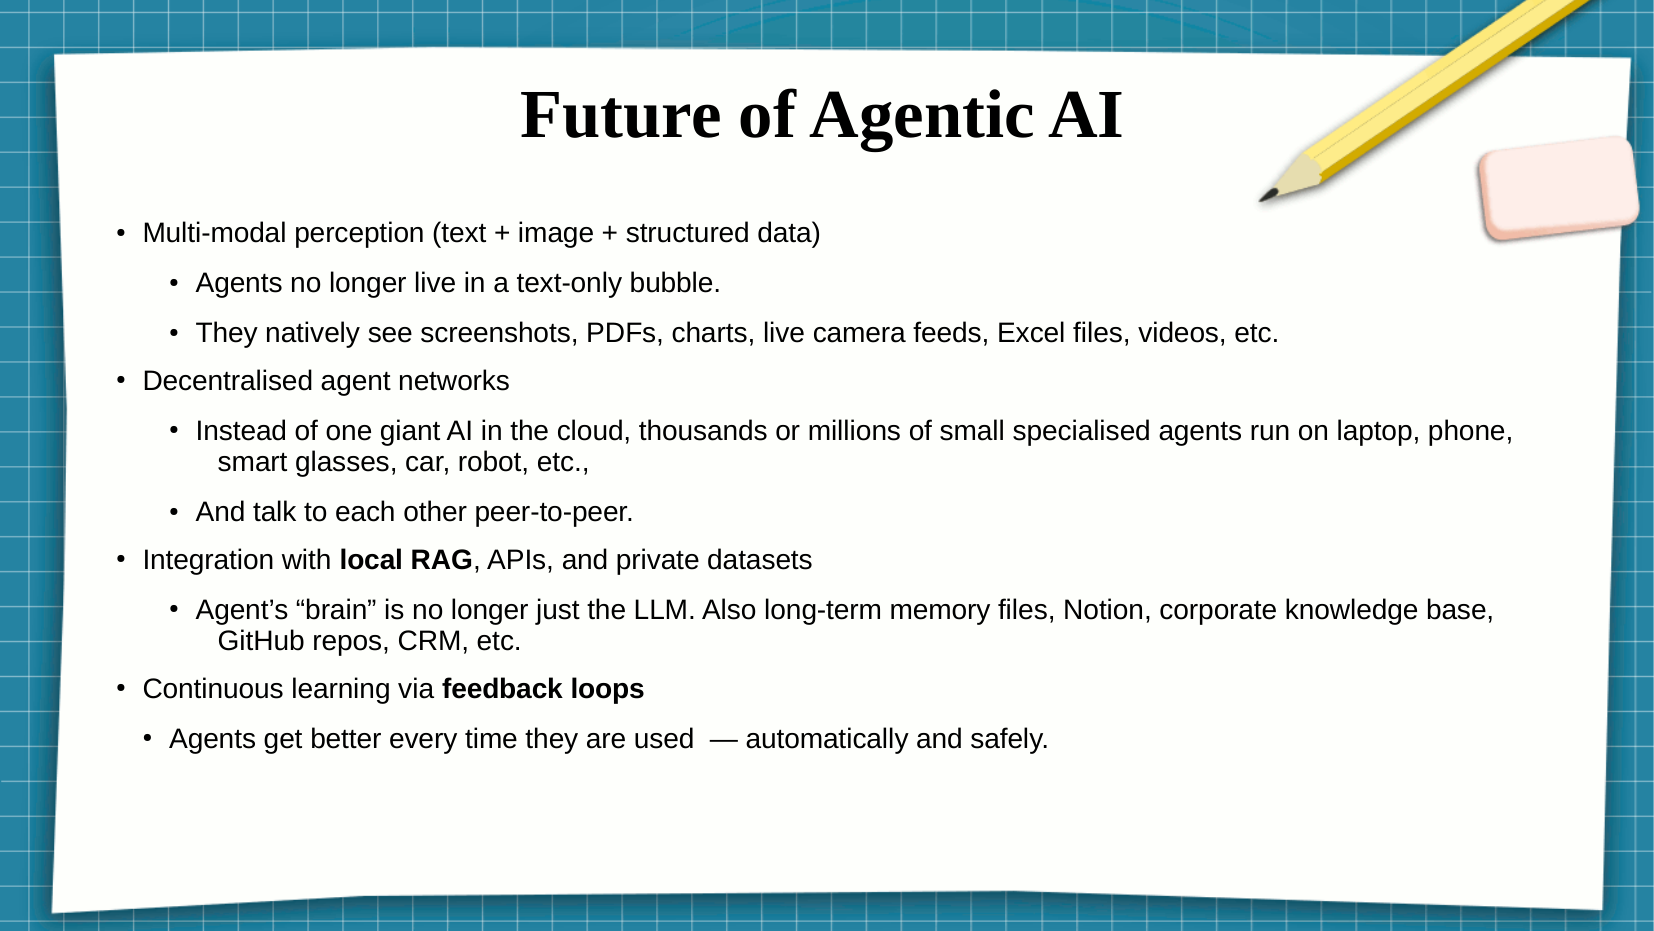

# Future of Agentic AI
Multi-modal perception (text + image + structured data)
Agents no longer live in a text-only bubble.
They natively see screenshots, PDFs, charts, live camera feeds, Excel files, videos, etc.
Decentralised agent networks
Instead of one giant AI in the cloud, thousands or millions of small specialised agents run on laptop, phone, smart glasses, car, robot, etc.,
And talk to each other peer-to-peer.
Integration with local RAG, APIs, and private datasets
Agent’s “brain” is no longer just the LLM. Also long-term memory files, Notion, corporate knowledge base, GitHub repos, CRM, etc.
Continuous learning via feedback loops
Agents get better every time they are used — automatically and safely.